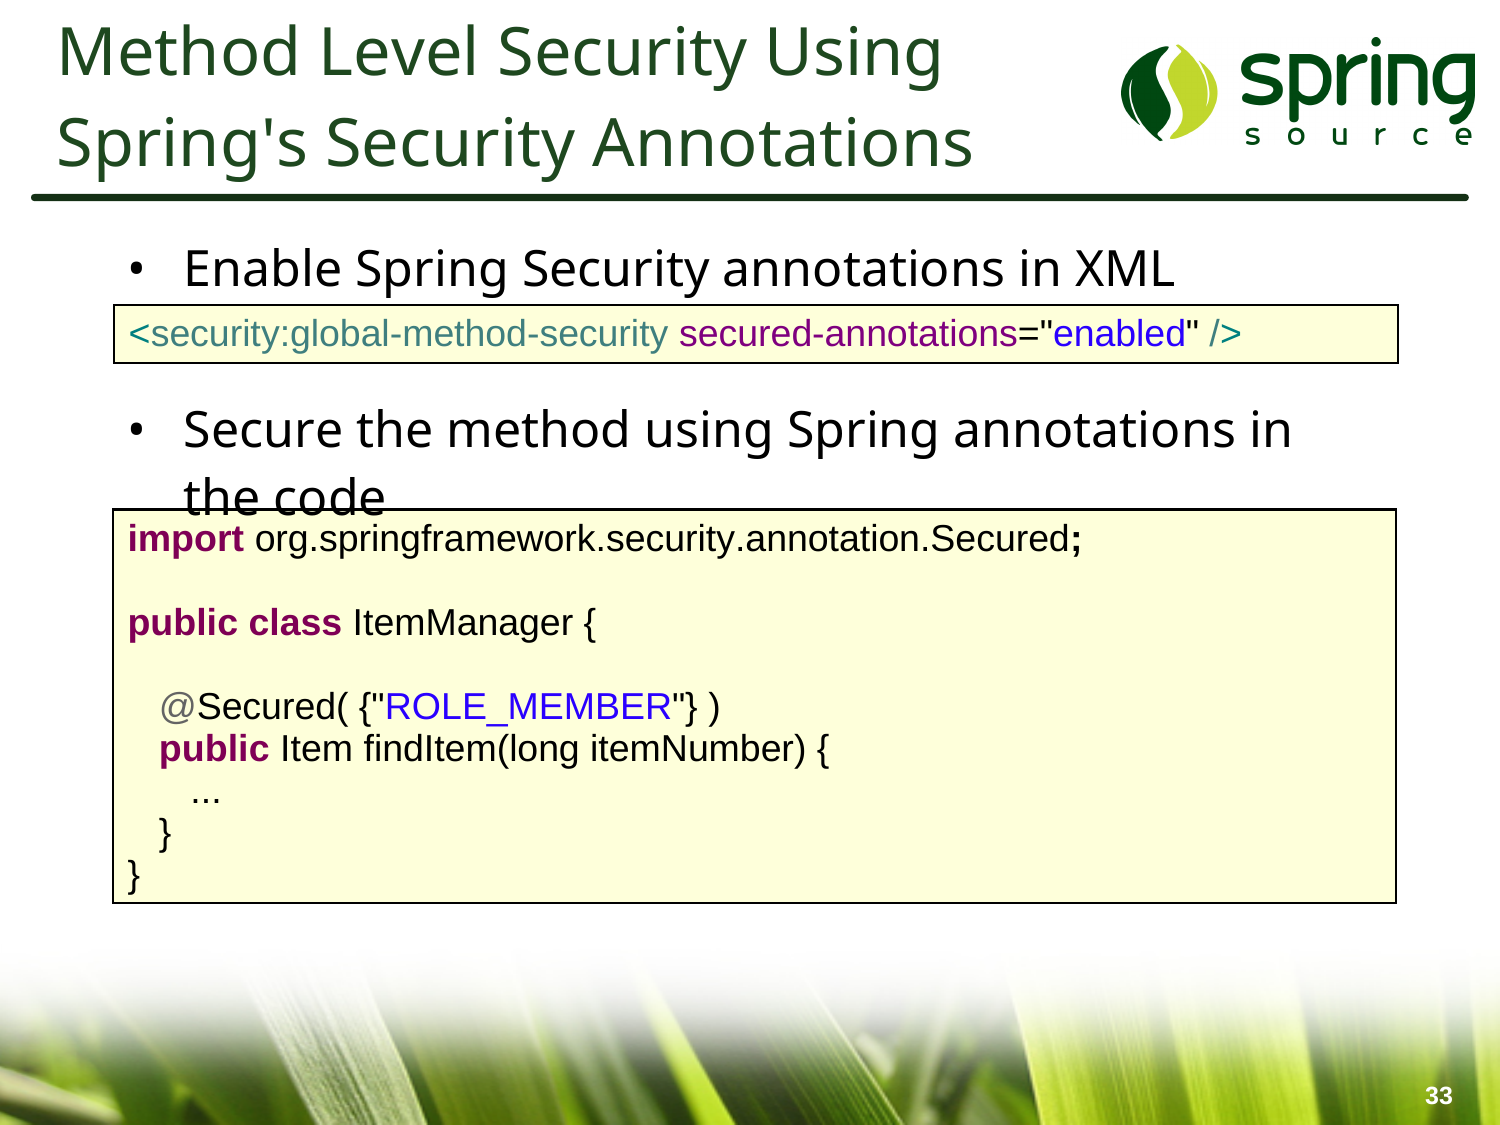

# Method Level Security Using Spring's Security Annotations
Enable Spring Security annotations in XML
Secure the method using Spring annotations in the code
<security:global-method-security secured-annotations="enabled" />
import org.springframework.security.annotation.Secured;
public class ItemManager {
 @Secured( {"ROLE_MEMBER"} )
 public Item findItem(long itemNumber) {
 ...
 }
}